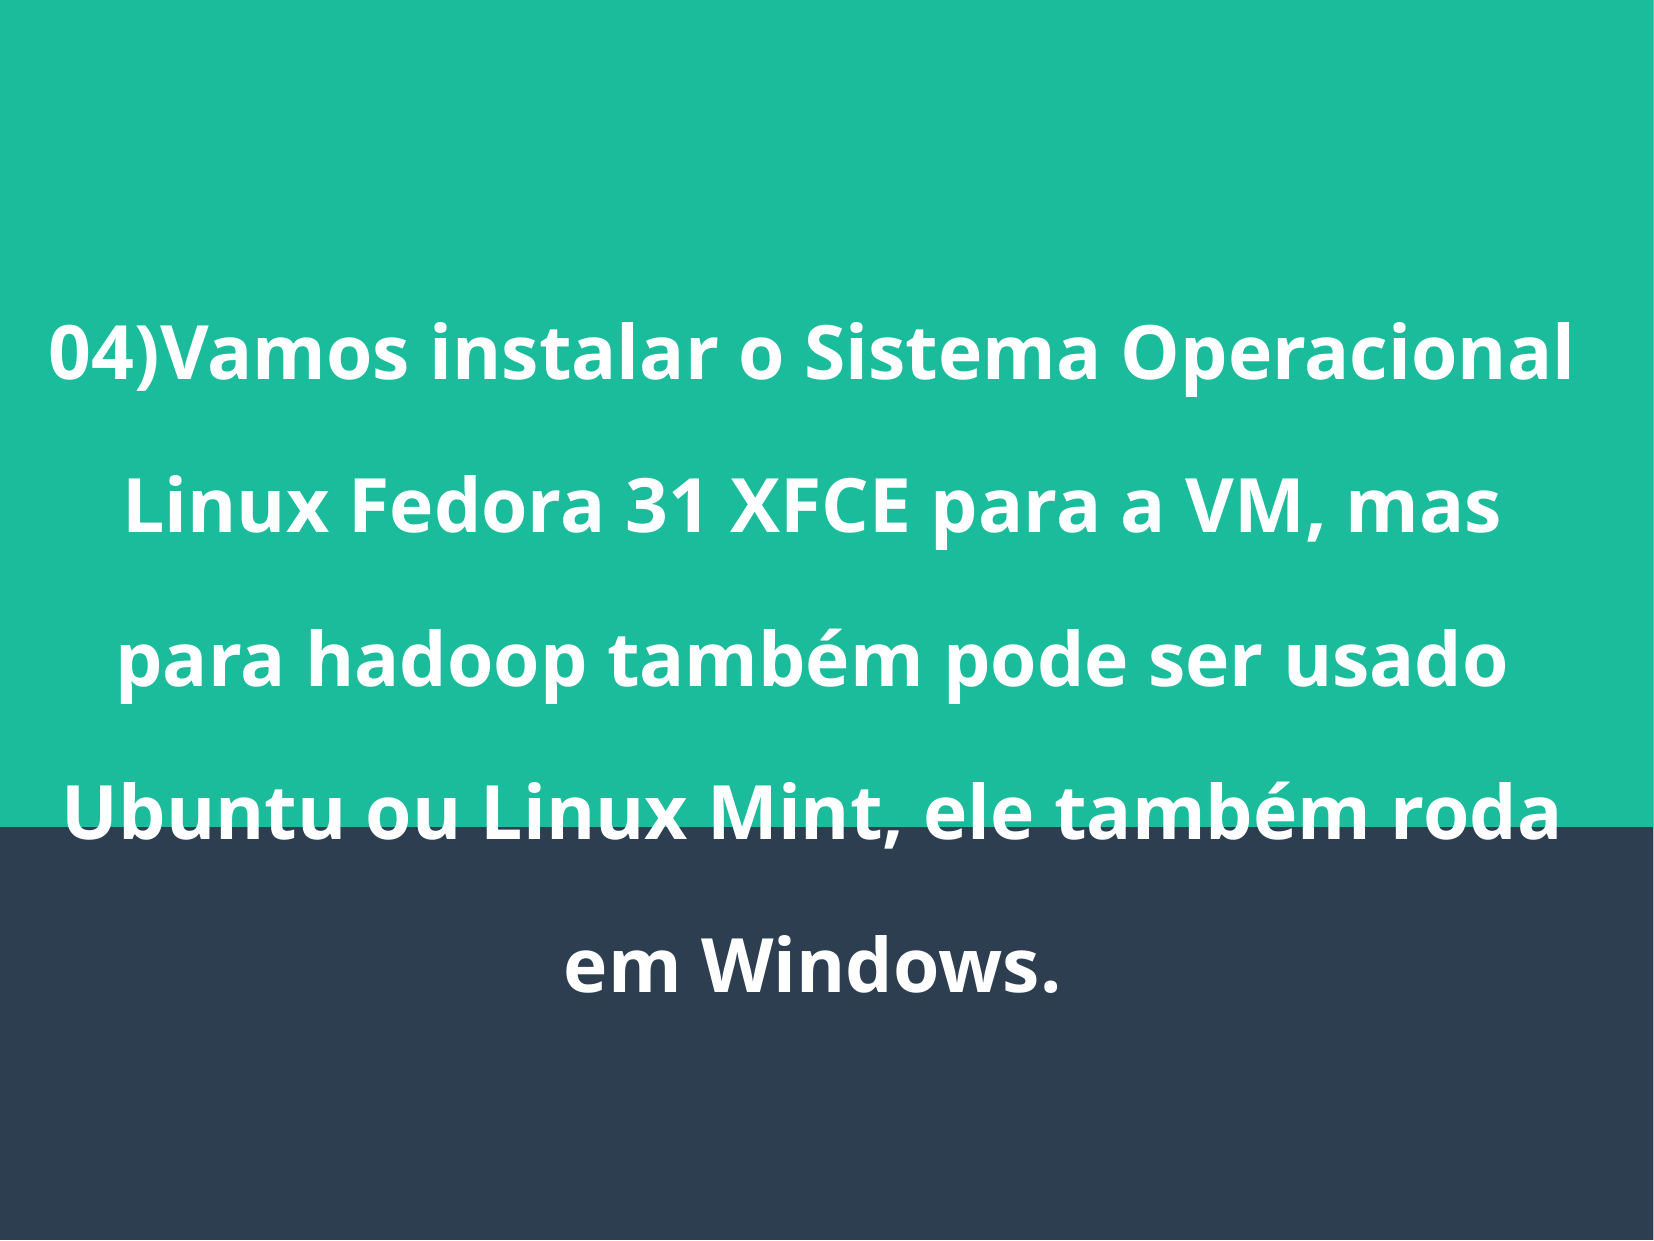

# 04)Vamos instalar o Sistema Operacional Linux Fedora 31 XFCE para a VM, mas para hadoop também pode ser usado Ubuntu ou Linux Mint, ele também roda em Windows.